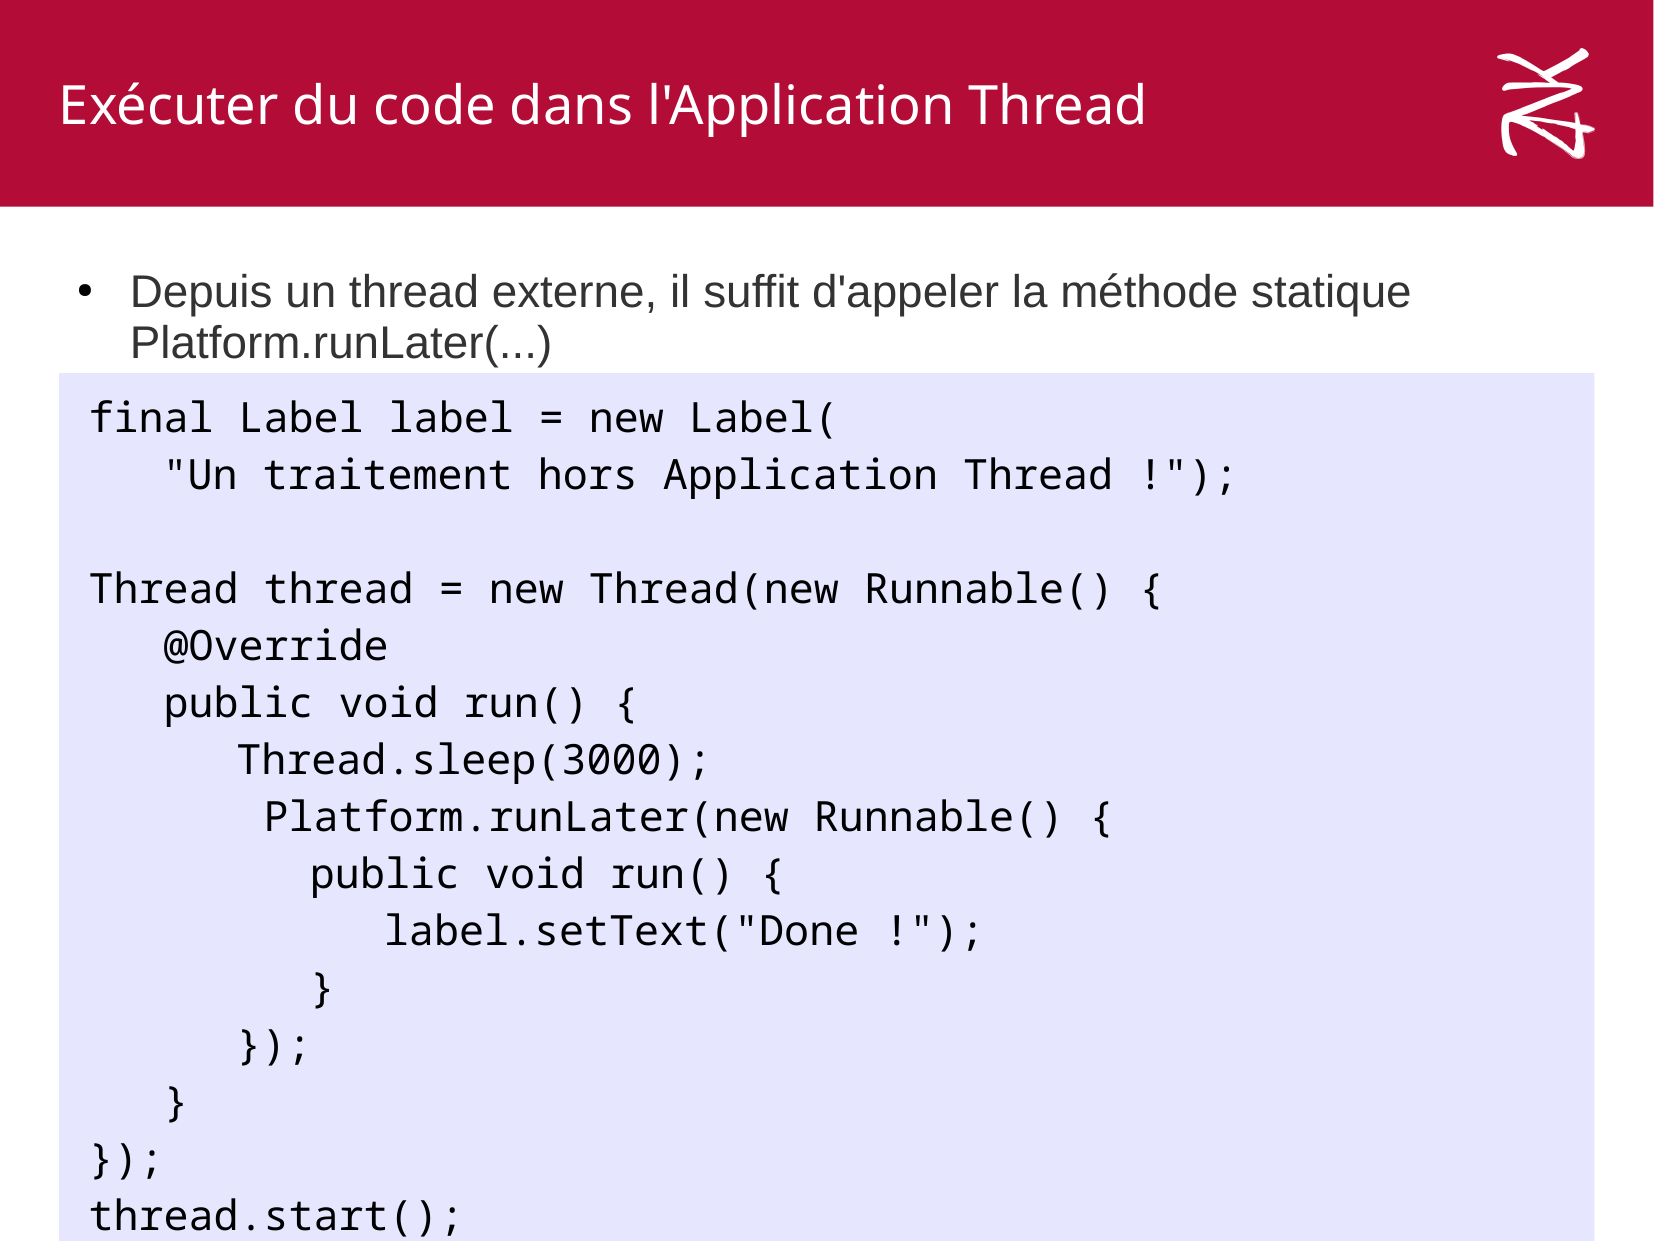

# Exécuter du code dans l'Application Thread
Depuis un thread externe, il suffit d'appeler la méthode statique Platform.runLater(...)
final Label label = new Label(
	"Un traitement hors Application Thread !");
Thread thread = new Thread(new Runnable() {
 @Override
 public void run() {
		Thread.sleep(3000);
 Platform.runLater(new Runnable() {
			public void run() {
				label.setText("Done !");
			}
		});
 }
});
thread.start();